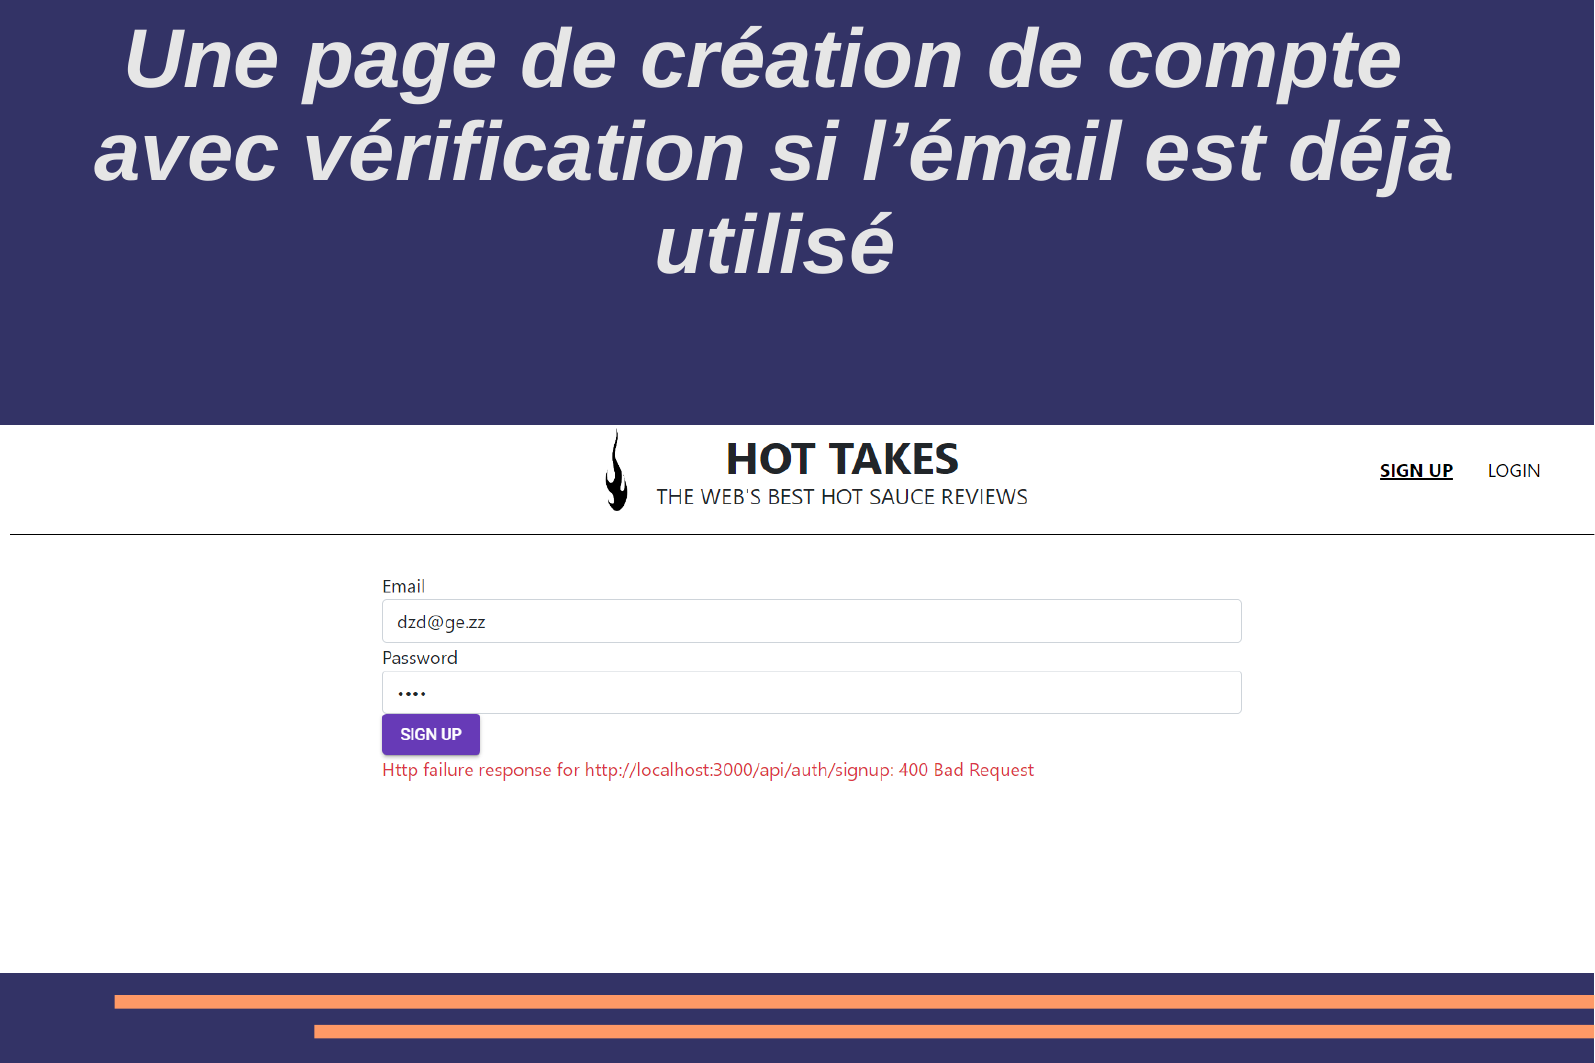

# Une page de création de compte avec vérification si l’émail est déjà utilisé